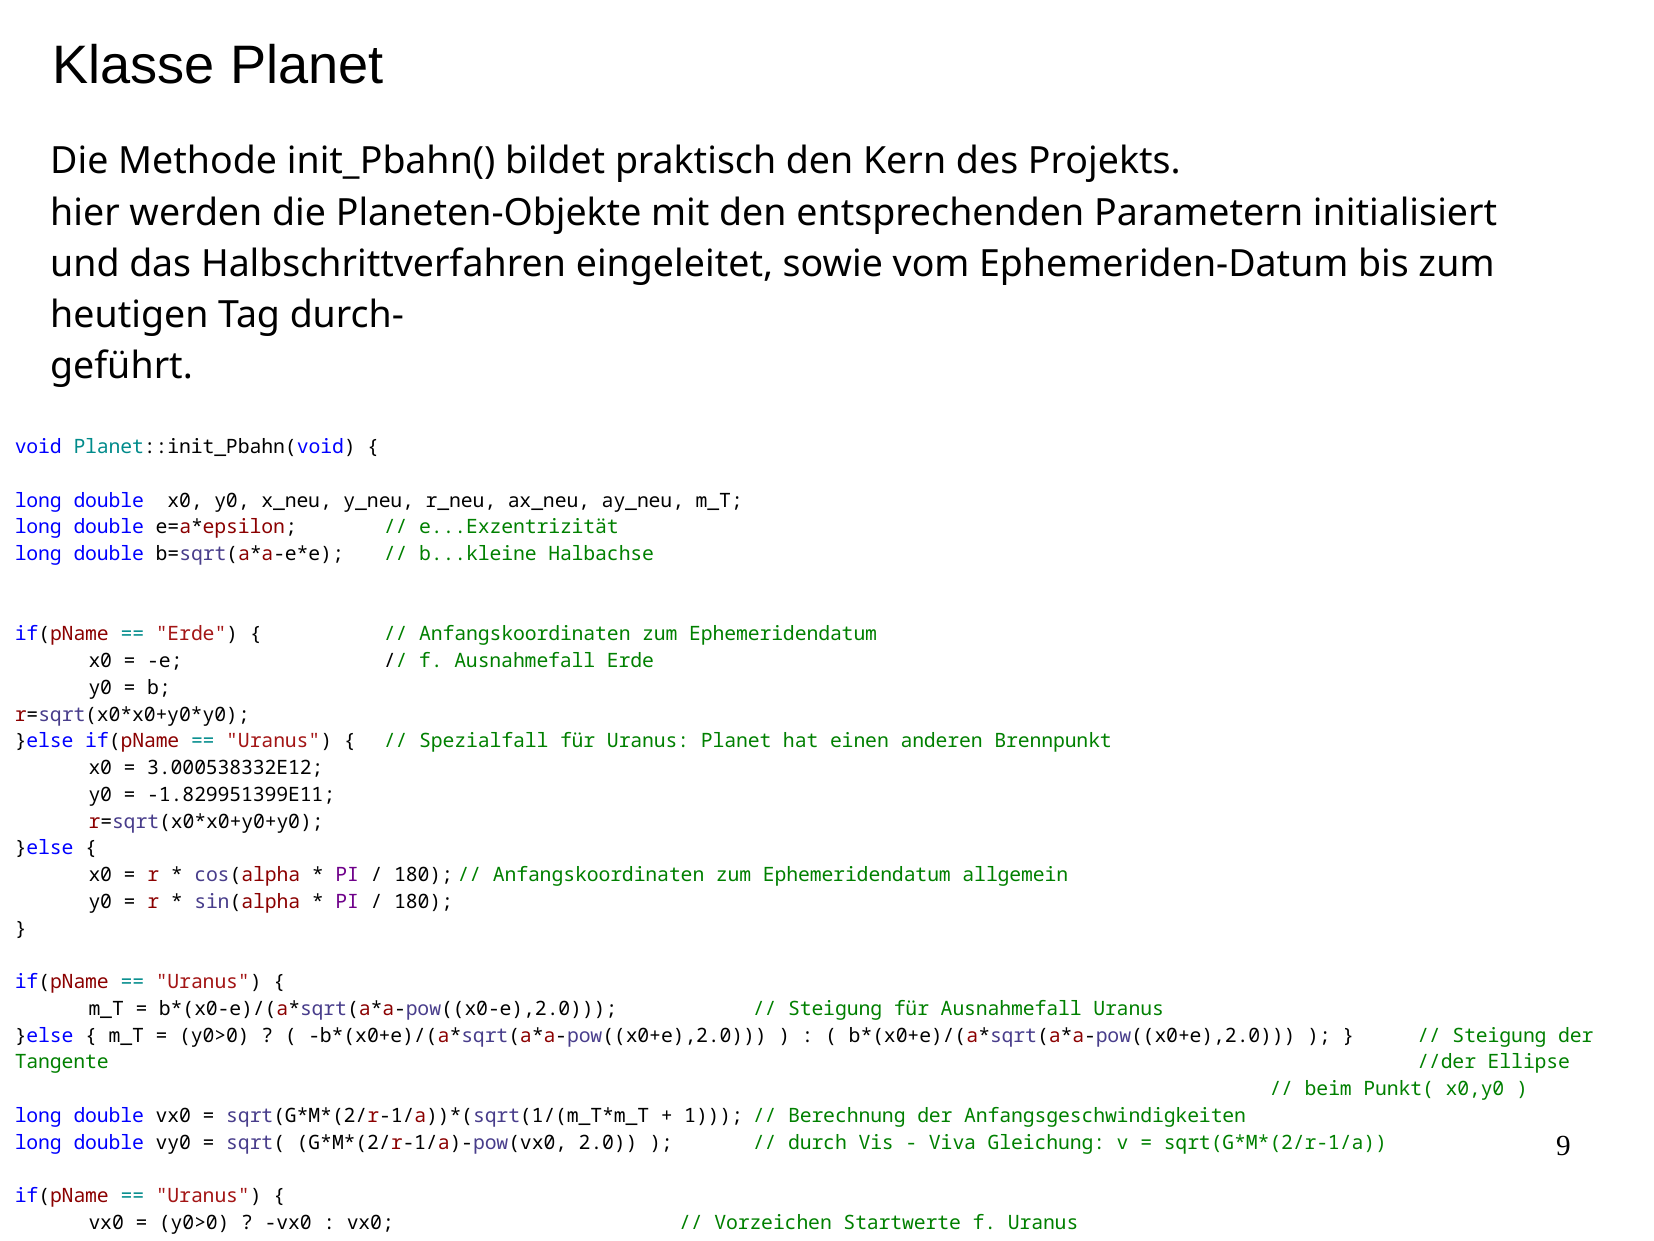

# Klasse Planet
Die Methode init_Pbahn() bildet praktisch den Kern des Projekts.
hier werden die Planeten-Objekte mit den entsprechenden Parametern initialisiert und das Halbschrittverfahren eingeleitet, sowie vom Ephemeriden-Datum bis zum heutigen Tag durch-
geführt.
void Planet::init_Pbahn(void) {
long double x0, y0, x_neu, y_neu, r_neu, ax_neu, ay_neu, m_T;
long double e=a*epsilon;		// e...Exzentrizität
long double b=sqrt(a*a-e*e);	// b...kleine Halbachse
if(pName == "Erde") {		// Anfangskoordinaten zum Ephemeridendatum
	x0 = -e;			// f. Ausnahmefall Erde
	y0 = b;																				r=sqrt(x0*x0+y0*y0);
}else if(pName == "Uranus") {	// Spezialfall für Uranus: Planet hat einen anderen Brennpunkt
	x0 = 3.000538332E12;
	y0 = -1.829951399E11;
	r=sqrt(x0*x0+y0+y0);
}else {
	x0 = r * cos(alpha * PI / 180);	// Anfangskoordinaten zum Ephemeridendatum allgemein
	y0 = r * sin(alpha * PI / 180);
}
																					if(pName == "Uranus") {
	m_T = b*(x0-e)/(a*sqrt(a*a-pow((x0-e),2.0)));		// Steigung für Ausnahmefall Uranus
}else { m_T = (y0>0) ? ( -b*(x0+e)/(a*sqrt(a*a-pow((x0+e),2.0))) ) : ( b*(x0+e)/(a*sqrt(a*a-pow((x0+e),2.0))) ); }	// Steigung der Tangente 																		//der Ellipse
																	// beim Punkt( x0,y0 )
long double vx0 = sqrt(G*M*(2/r-1/a))*(sqrt(1/(m_T*m_T + 1)));	// Berechnung der Anfangsgeschwindigkeiten
long double vy0 = sqrt( (G*M*(2/r-1/a)-pow(vx0, 2.0)) );		// durch Vis - Viva Gleichung: v = sqrt(G*M*(2/r-1/a))
if(pName == "Uranus") {
	vx0 = (y0>0) ? -vx0 : vx0;				// Vorzeichen Startwerte f. Uranus
	vy0 = (x0<e) ? -vy0 : vy0;
}else {							// Vorzeichen Startwerte allgemein
	vx0 = (y0>0) ? -vx0 : vx0;
	vy0 = (x0<-e) ? -vy0 : vy0;
}
long double ax0 = (-G*M)*x0/pow(r,3.0);
long double ay0 = (-G*M)*y0/pow(r,3.0);	.
						.
						.
9